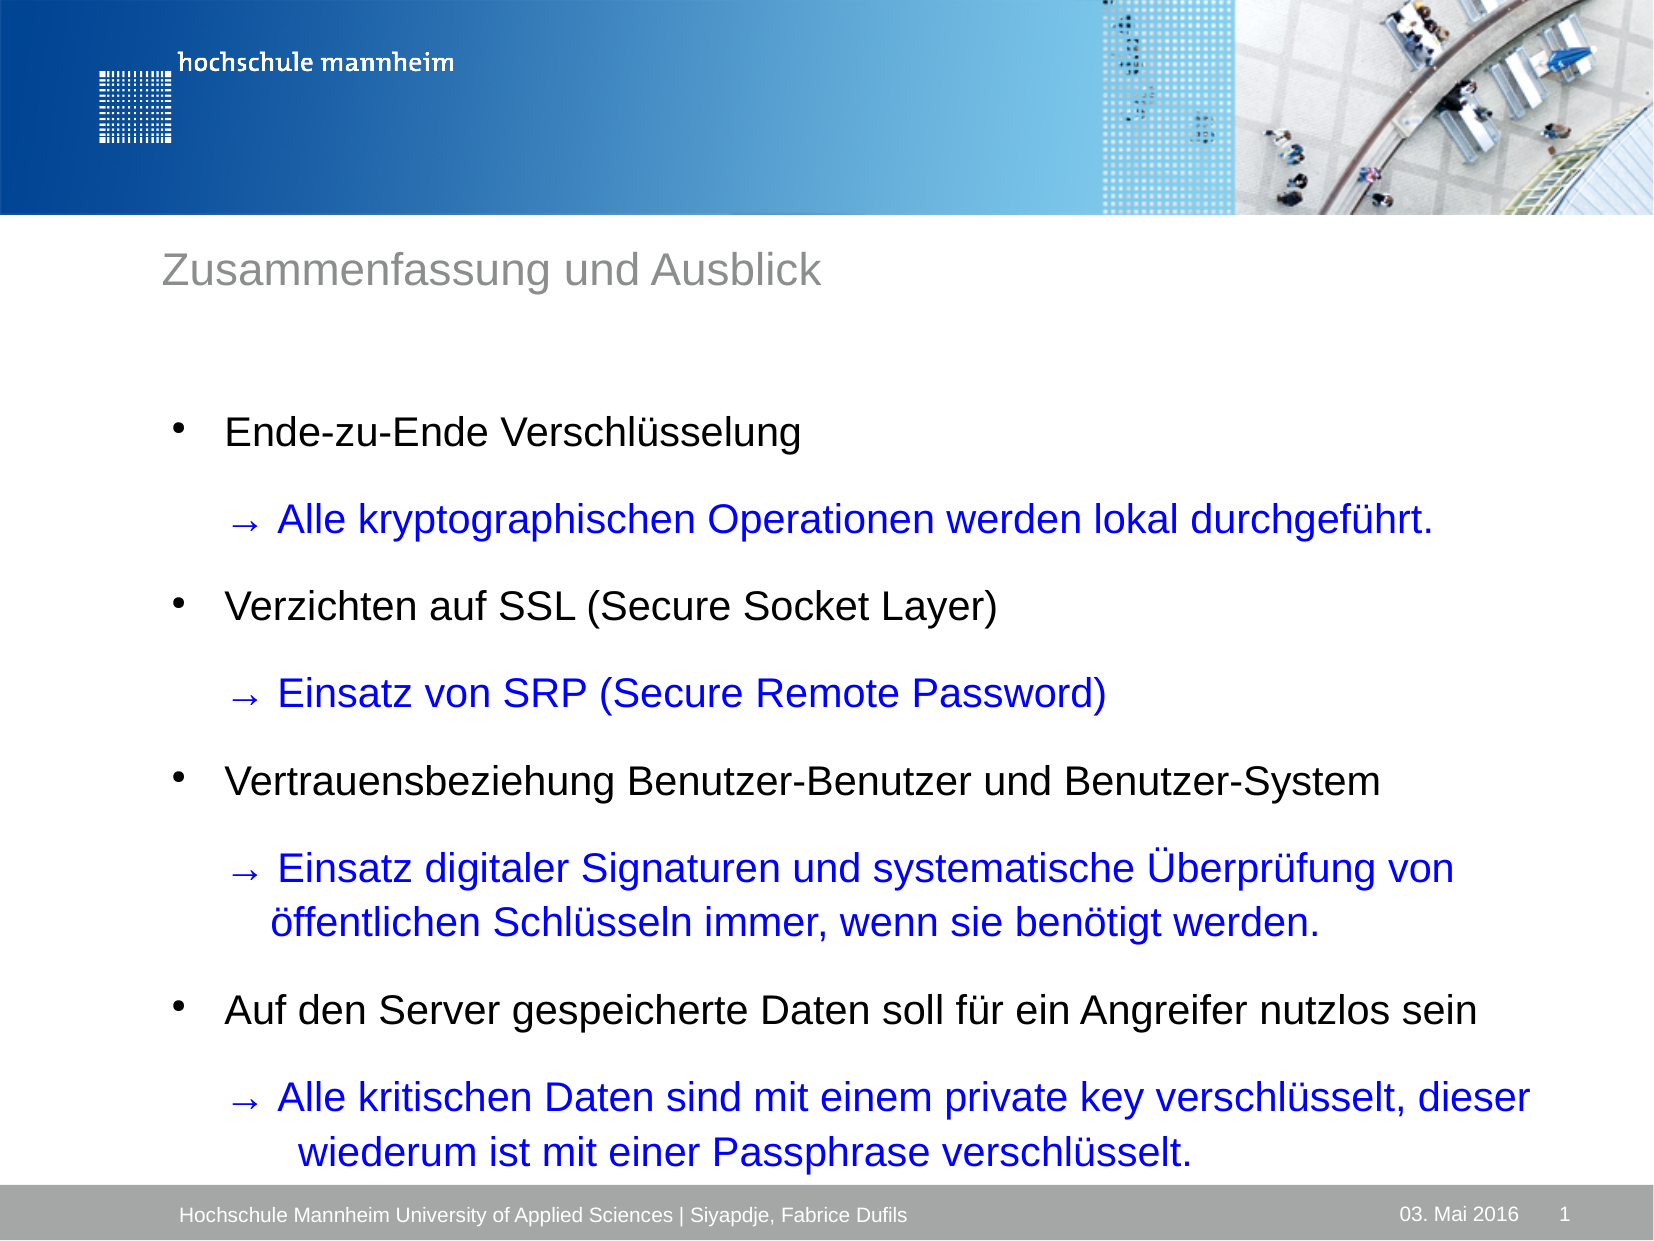

Zusammenfassung und Ausblick
Ende-zu-Ende Verschlüsselung
→ Alle kryptographischen Operationen werden lokal durchgeführt.
Verzichten auf SSL (Secure Socket Layer)
→ Einsatz von SRP (Secure Remote Password)
Vertrauensbeziehung Benutzer-Benutzer und Benutzer-System
→ Einsatz digitaler Signaturen und systematische Überprüfung von 	 öffentlichen Schlüsseln immer, wenn sie benötigt werden.
Auf den Server gespeicherte Daten soll für ein Angreifer nutzlos sein
→ Alle kritischen Daten sind mit einem private key verschlüsselt, dieser 	wiederum ist mit einer Passphrase verschlüsselt.
#
Hochschule Mannheim University of Applied Sciences | Siyapdje, Fabrice Dufils
03. Mai 2016 1